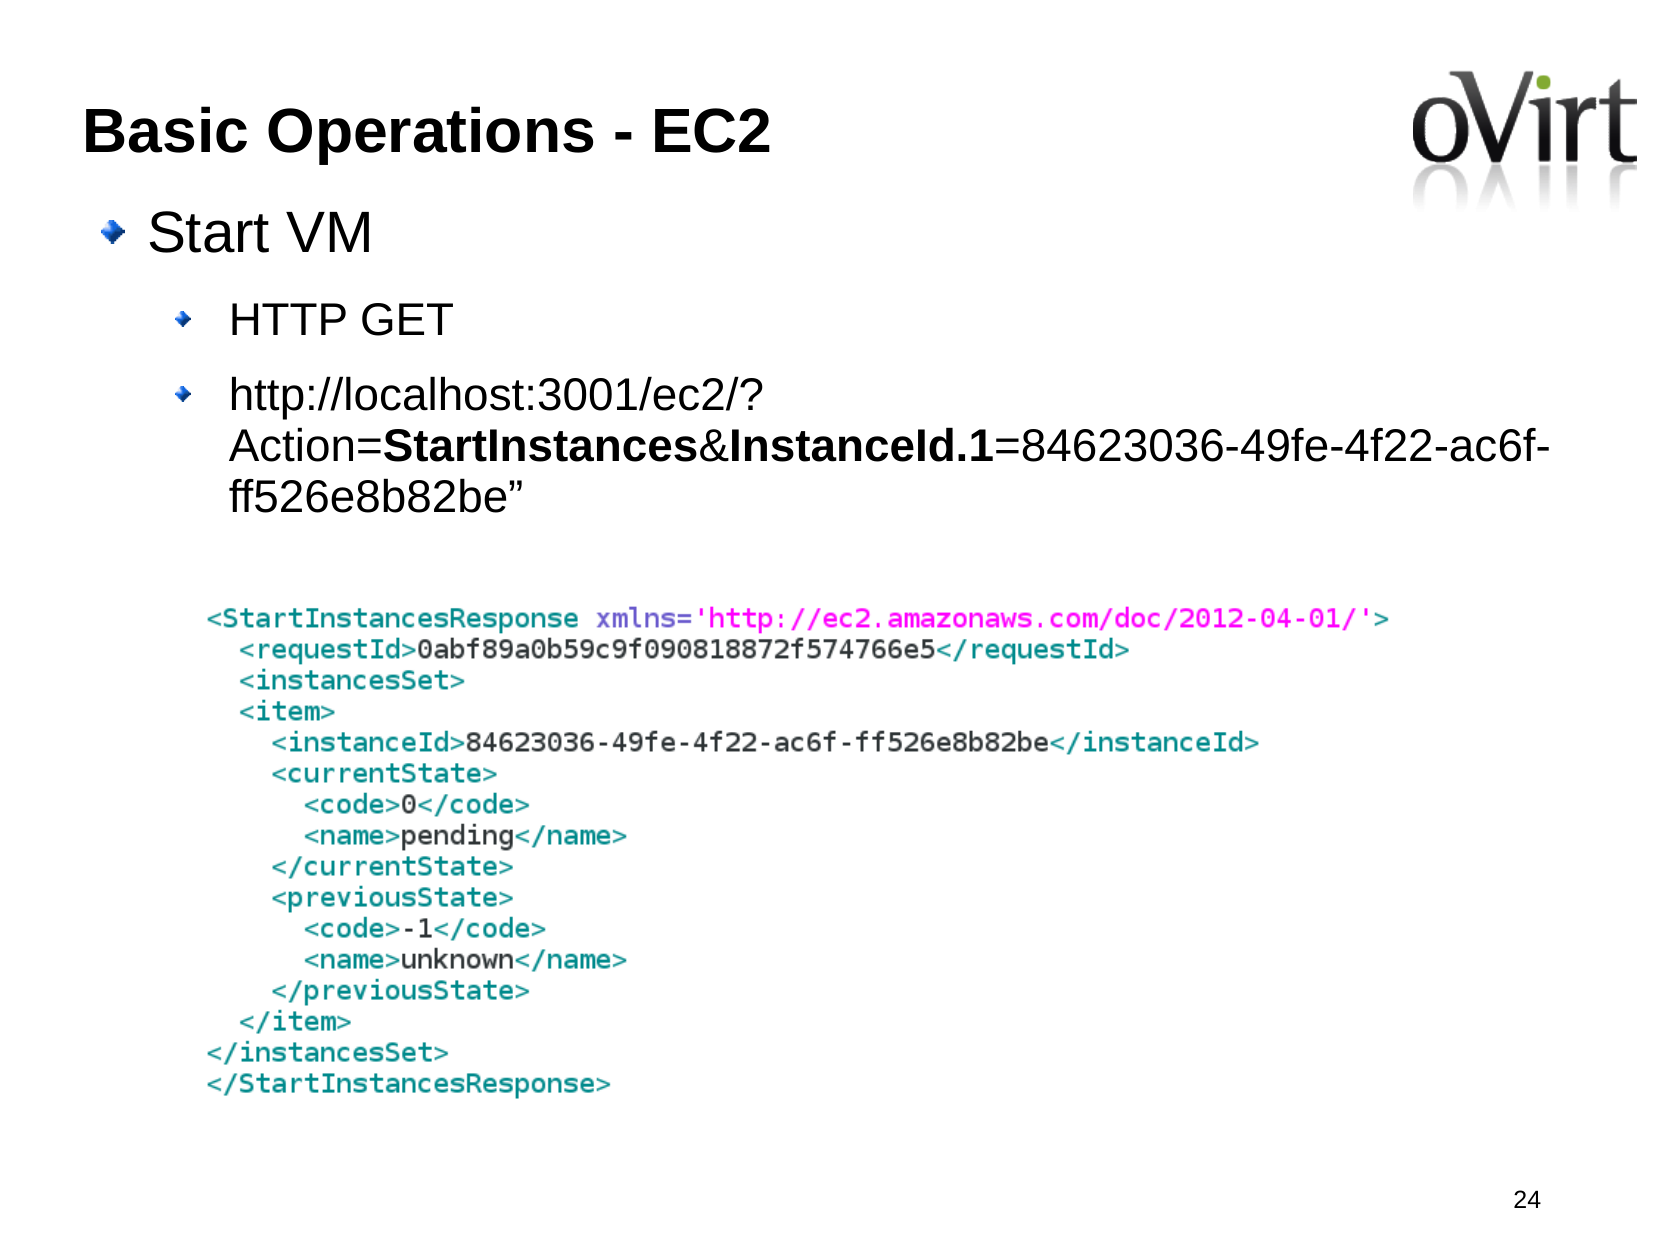

# Basic Operations - EC2
Start VM
HTTP GET
http://localhost:3001/ec2/?Action=StartInstances&InstanceId.1=84623036-49fe-4f22-ac6f-ff526e8b82be”